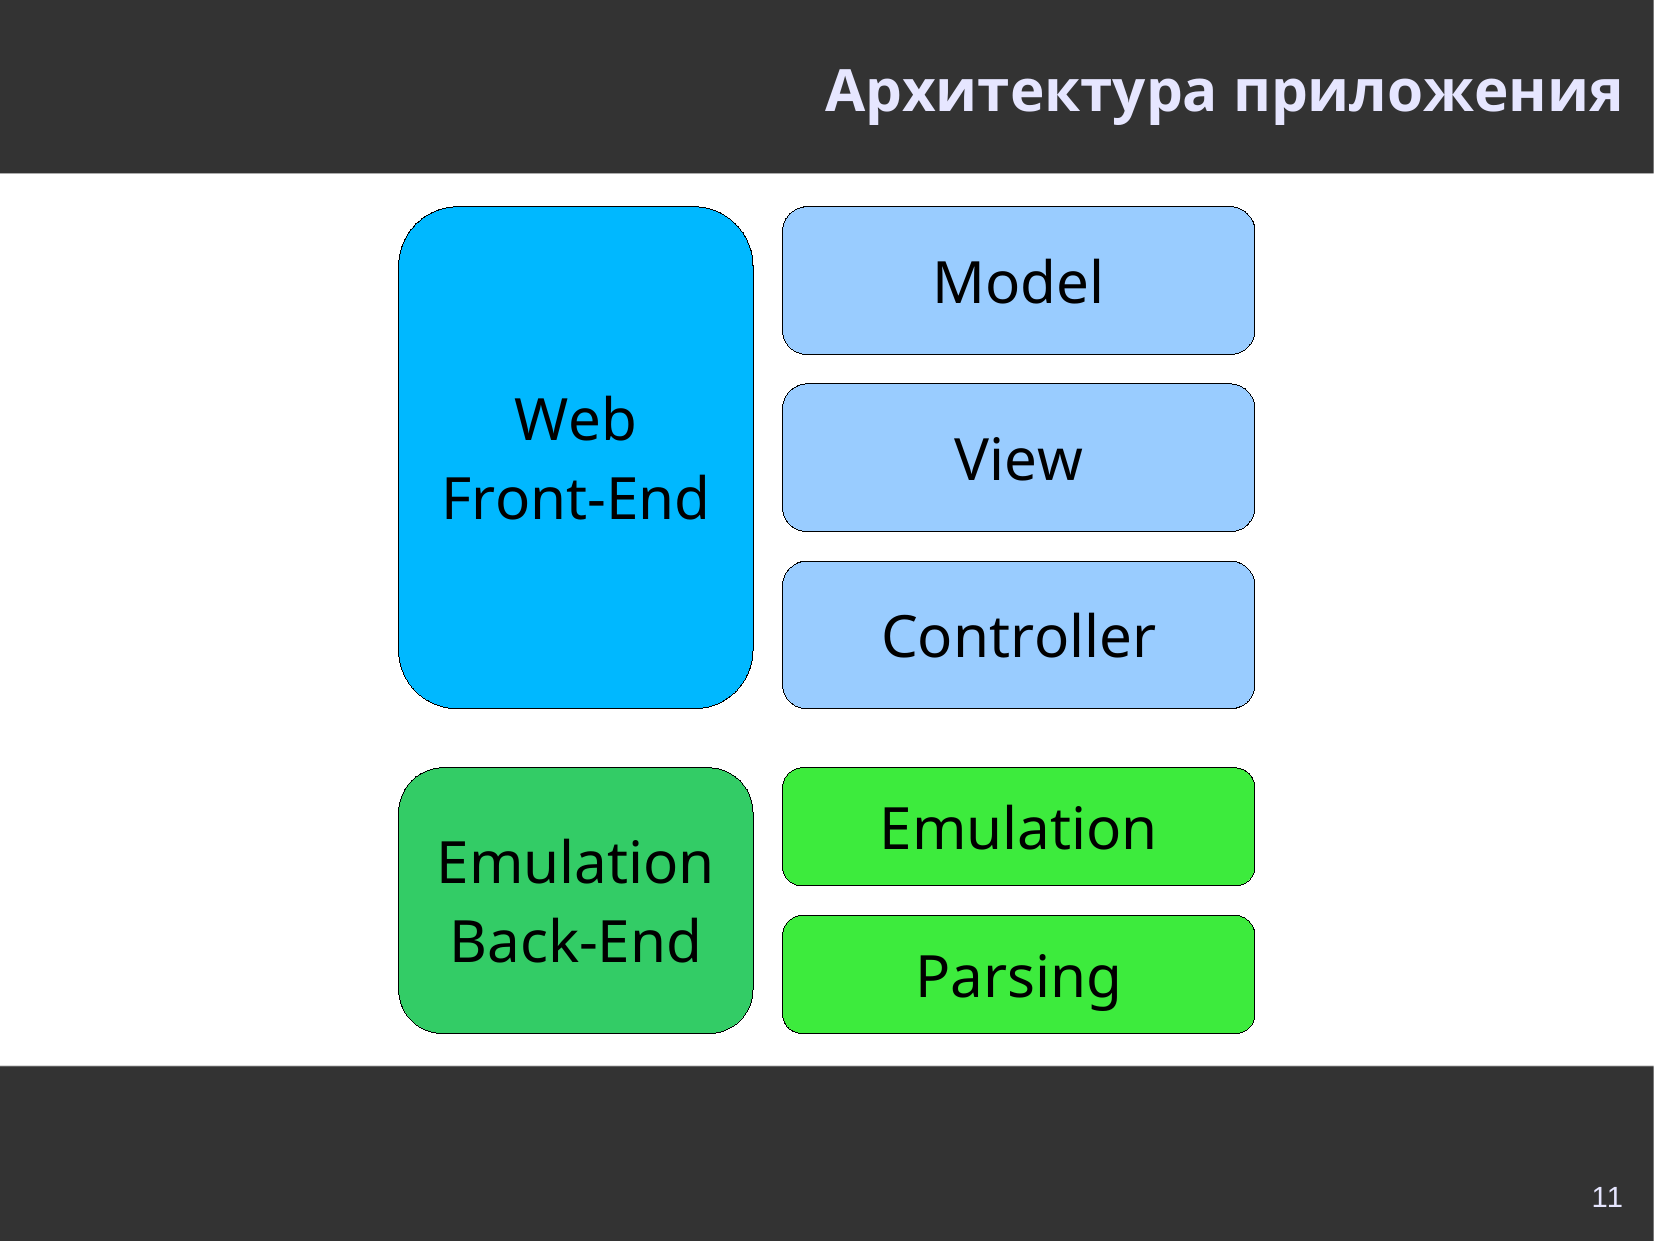

# Архитектура приложения
Web Front-End
Model
View
Controller
Emulation Back-End
Emulation
Parsing
11